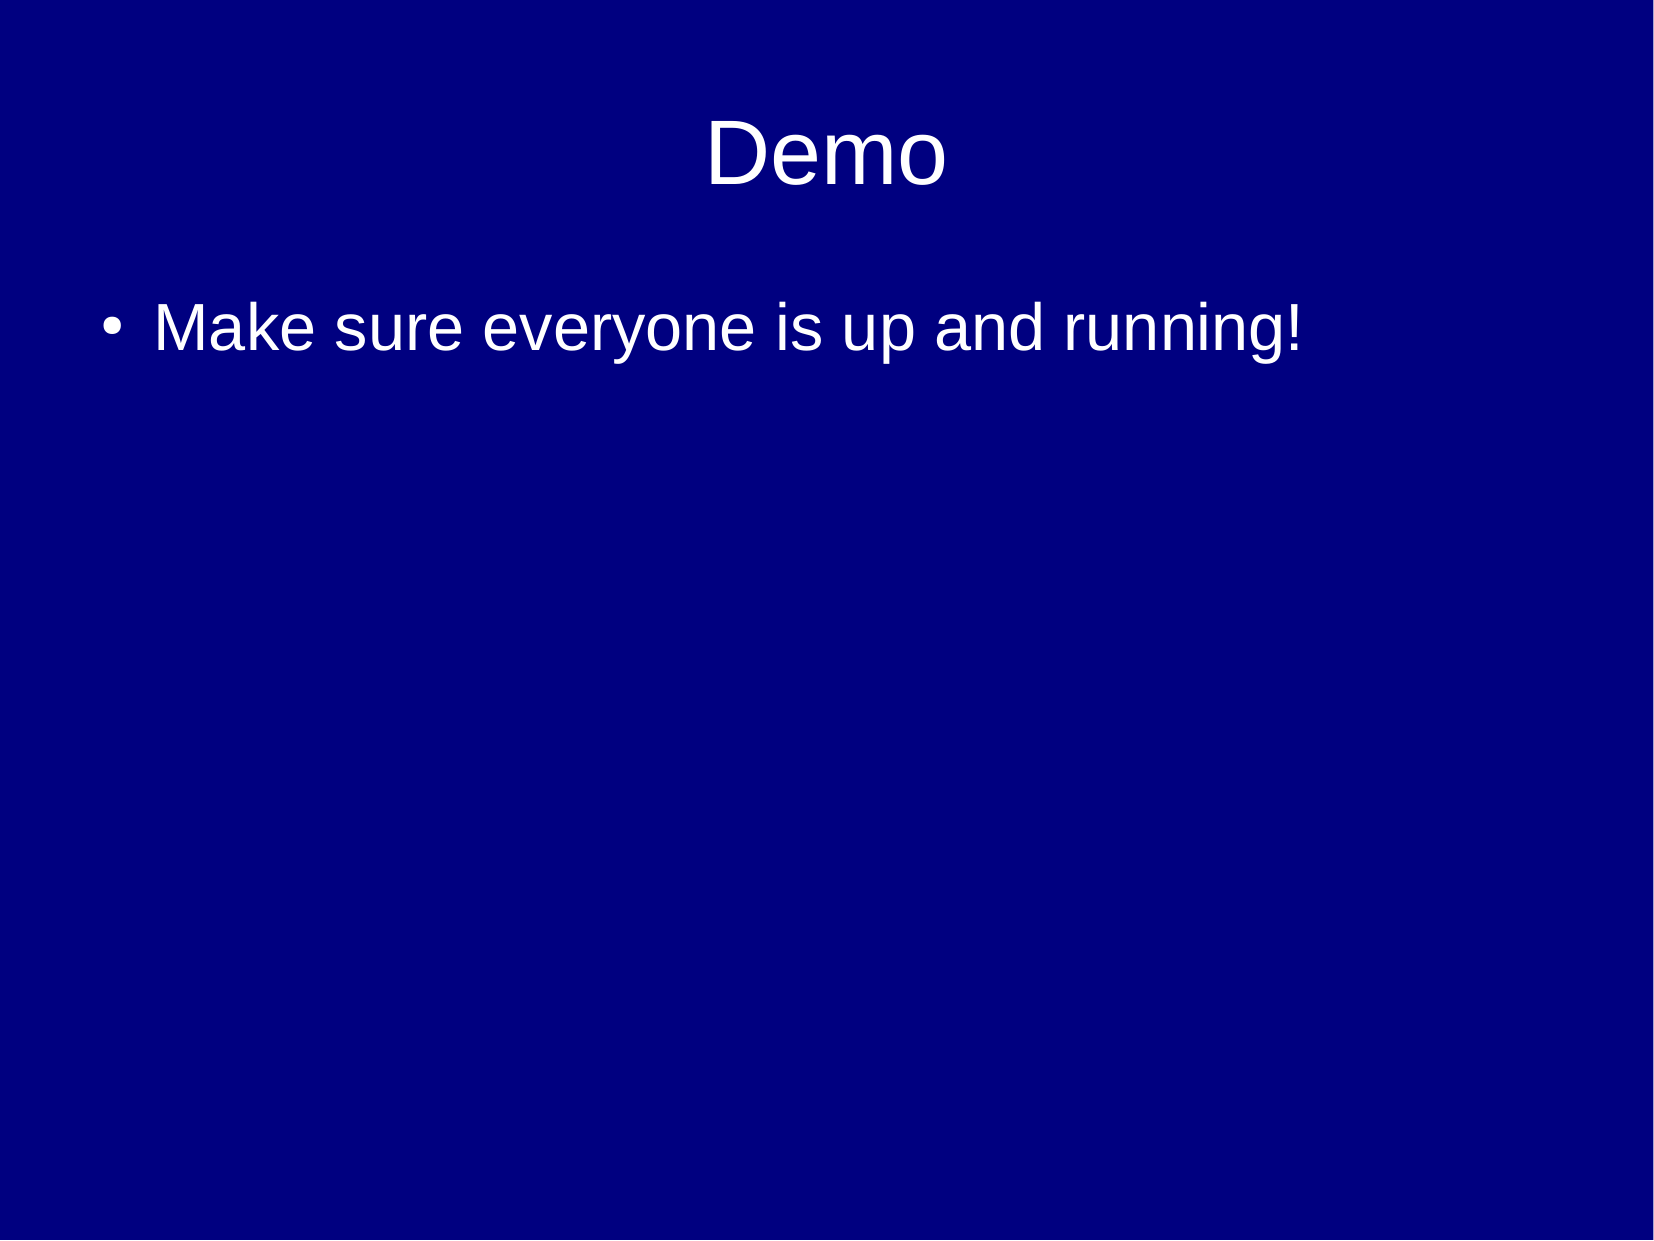

# Demo
Make sure everyone is up and running!